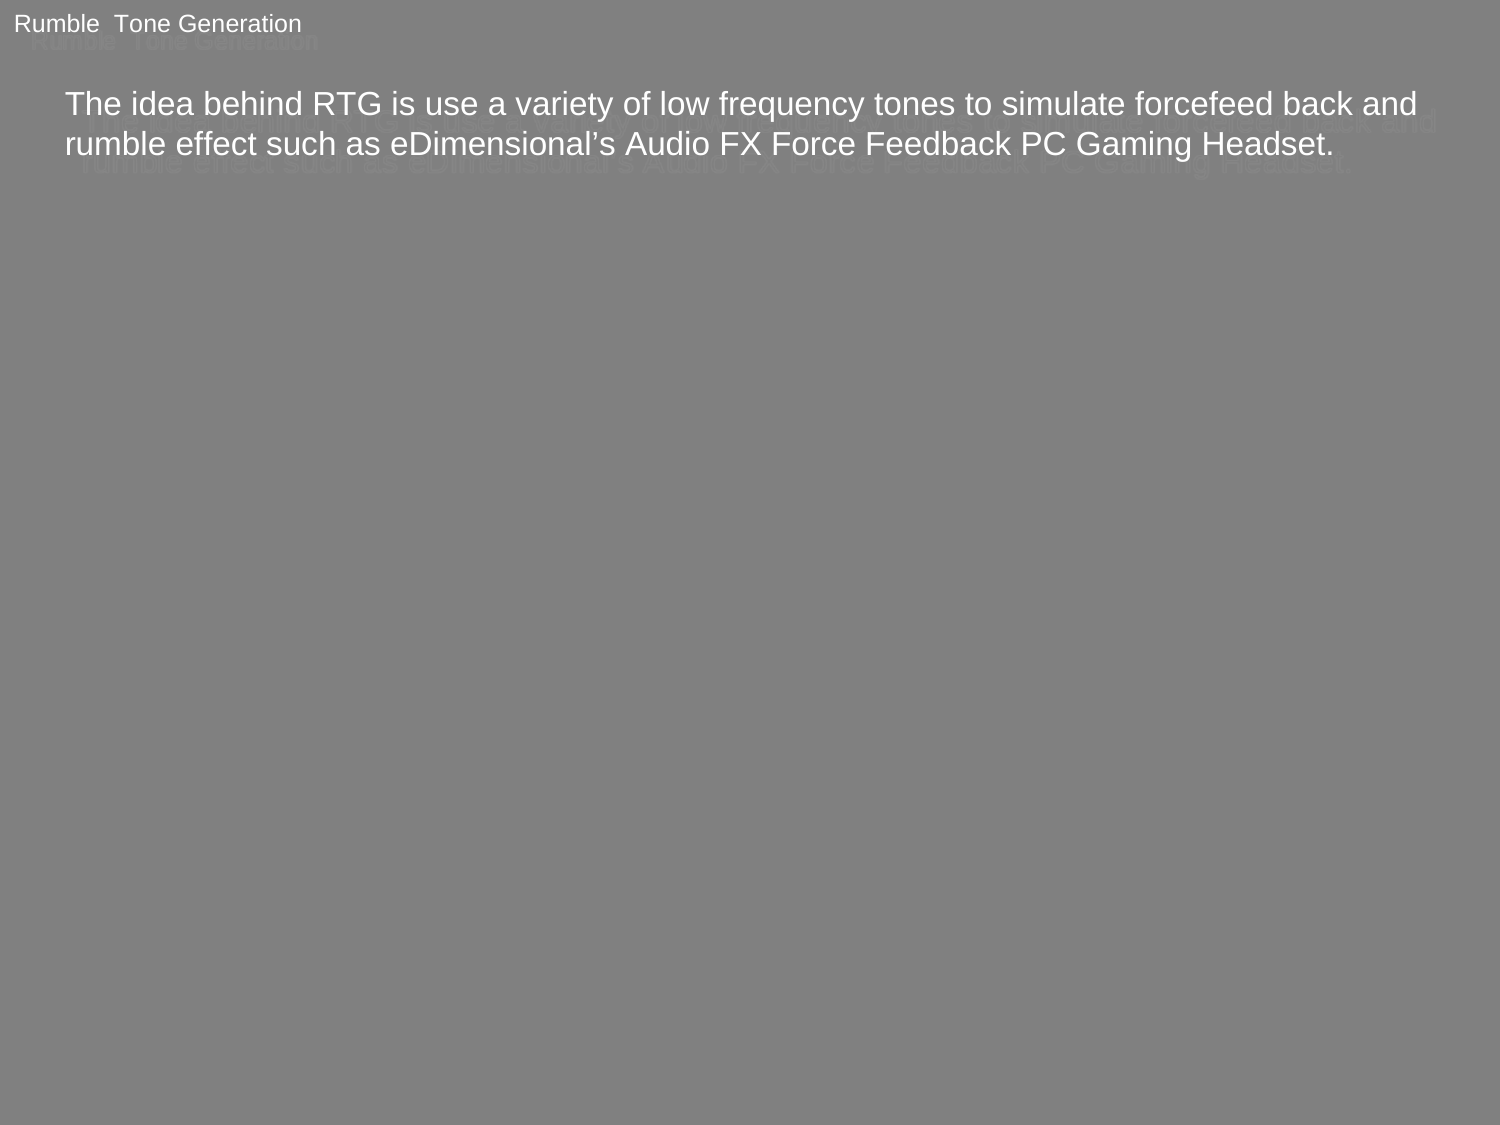

Rumble Tone Generation
The idea behind RTG is use a variety of low frequency tones to simulate forcefeed back and rumble effect such as eDimensional’s Audio FX Force Feedback PC Gaming Headset.